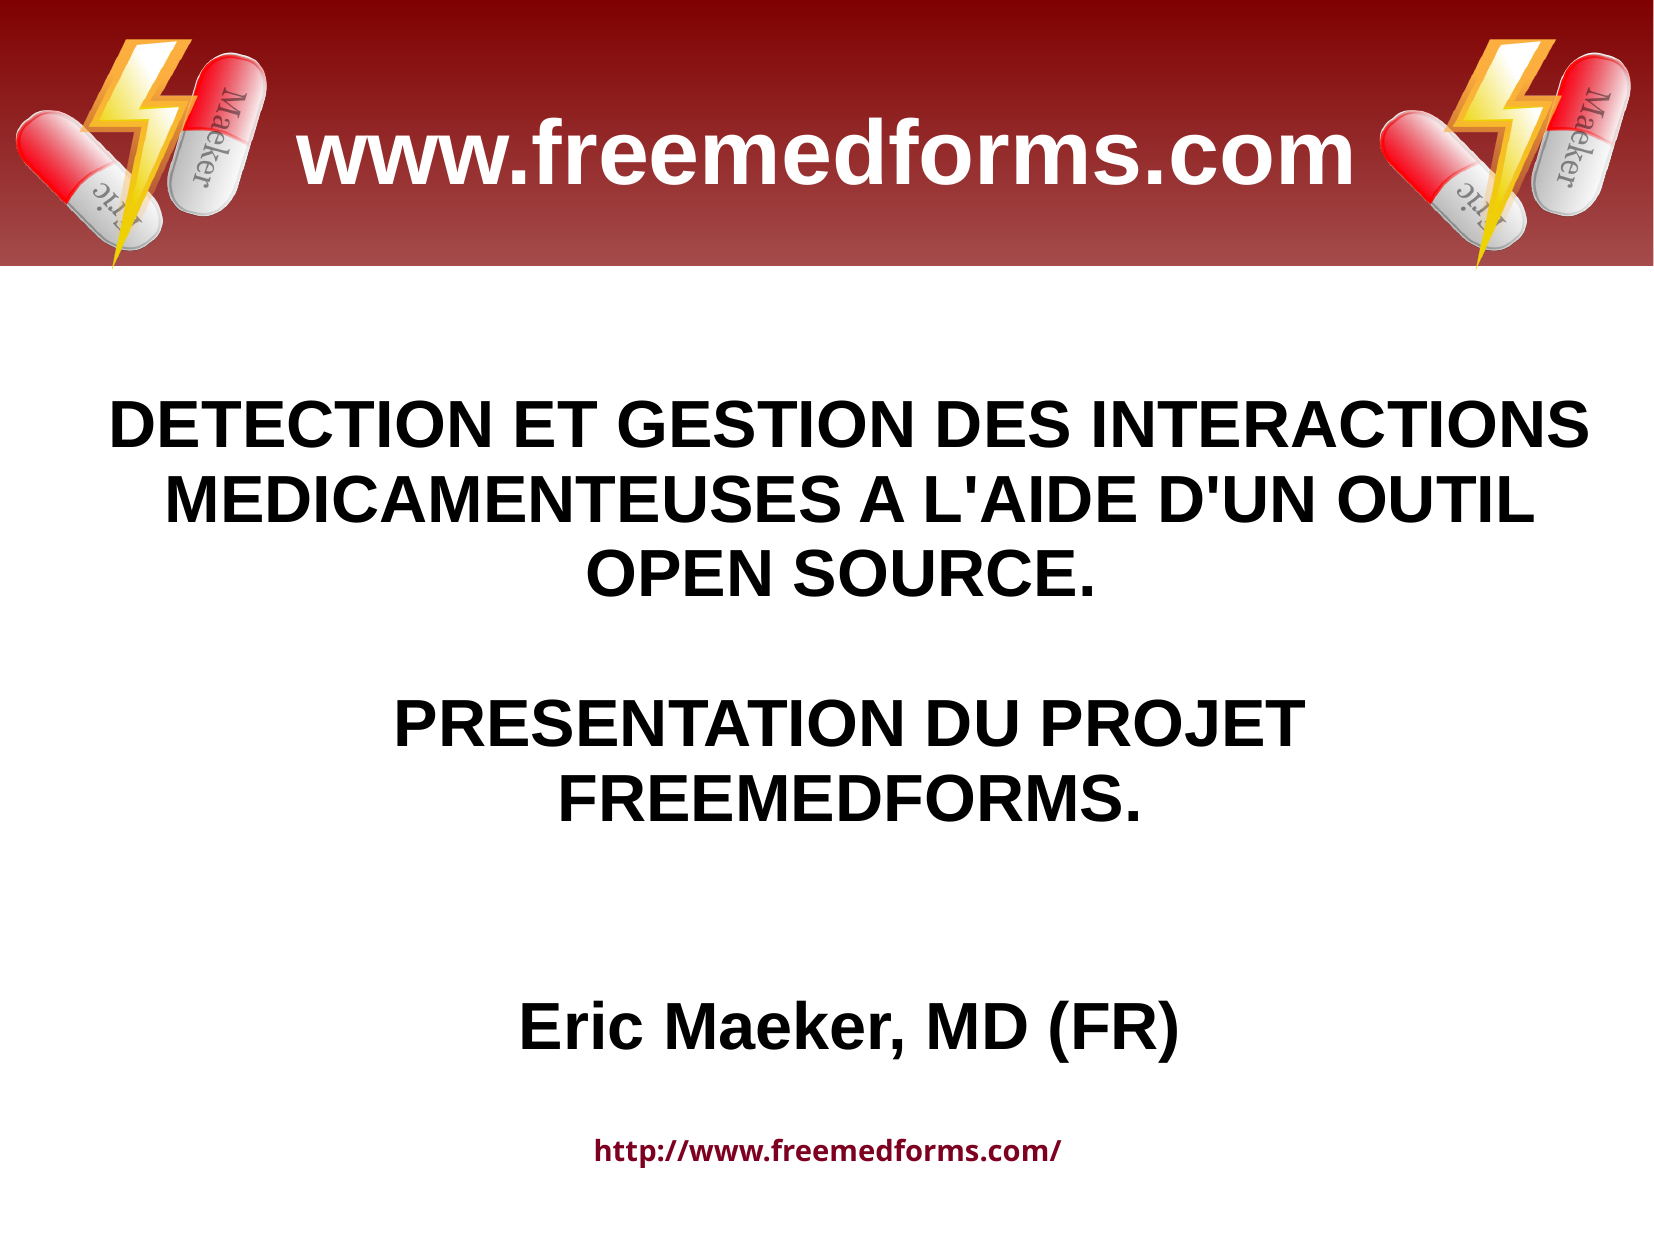

# www.freemedforms.com
DETECTION ET GESTION DES INTERACTIONS MEDICAMENTEUSES A L'AIDE D'UN OUTIL OPEN SOURCE.
PRESENTATION DU PROJET FREEMEDFORMS.
Eric Maeker, MD (FR)